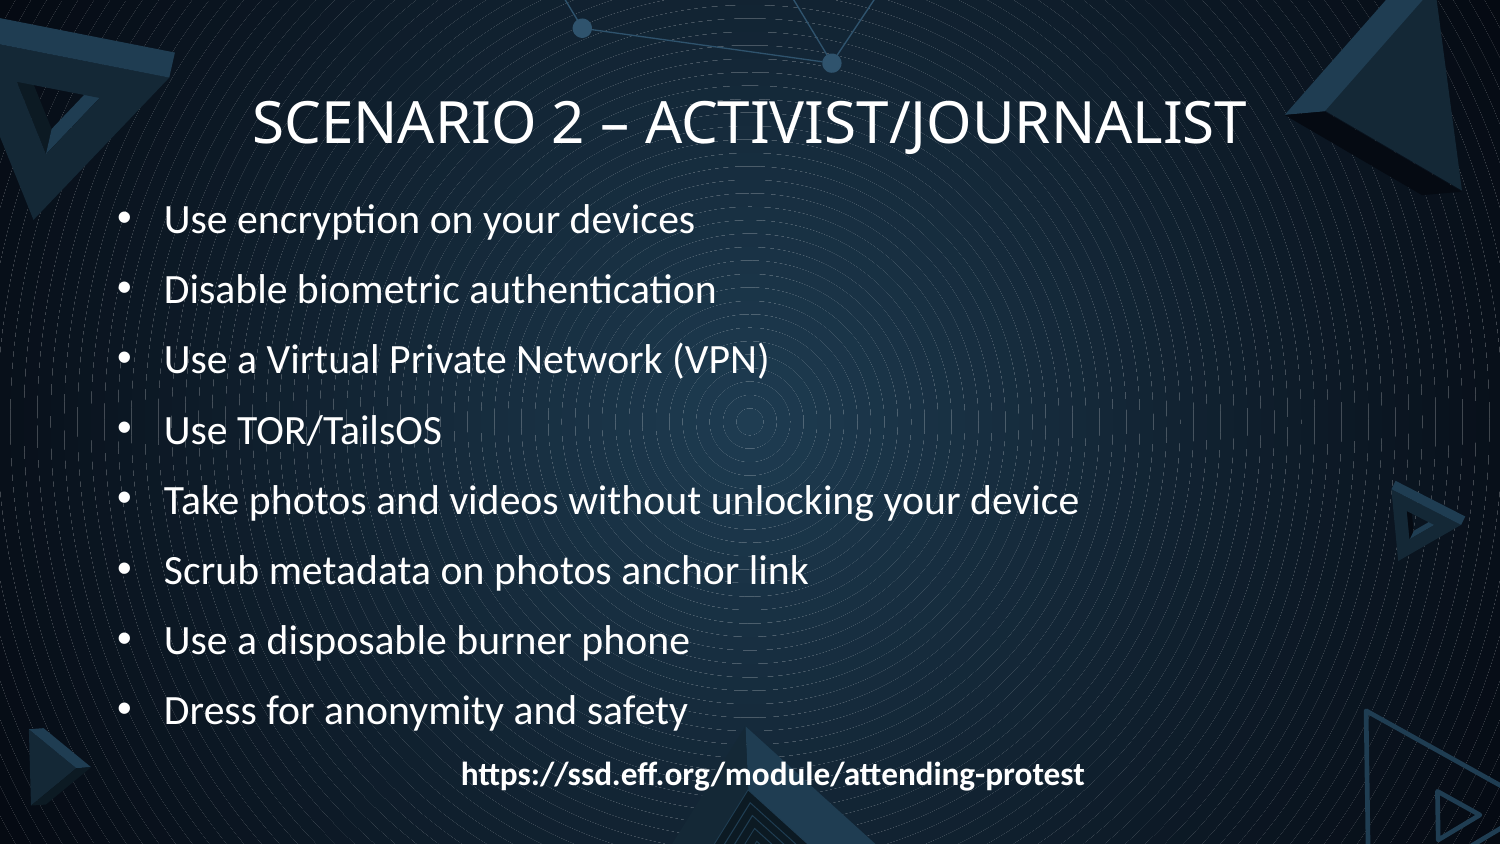

# SCENARIO 2 – ACTIVIST/JOURNALIST
Use encryption on your devices
Disable biometric authentication
Use a Virtual Private Network (VPN)
Use TOR/TailsOS
Take photos and videos without unlocking your device
Scrub metadata on photos anchor link
Use a disposable burner phone
Dress for anonymity and safety
https://ssd.eff.org/module/attending-protest